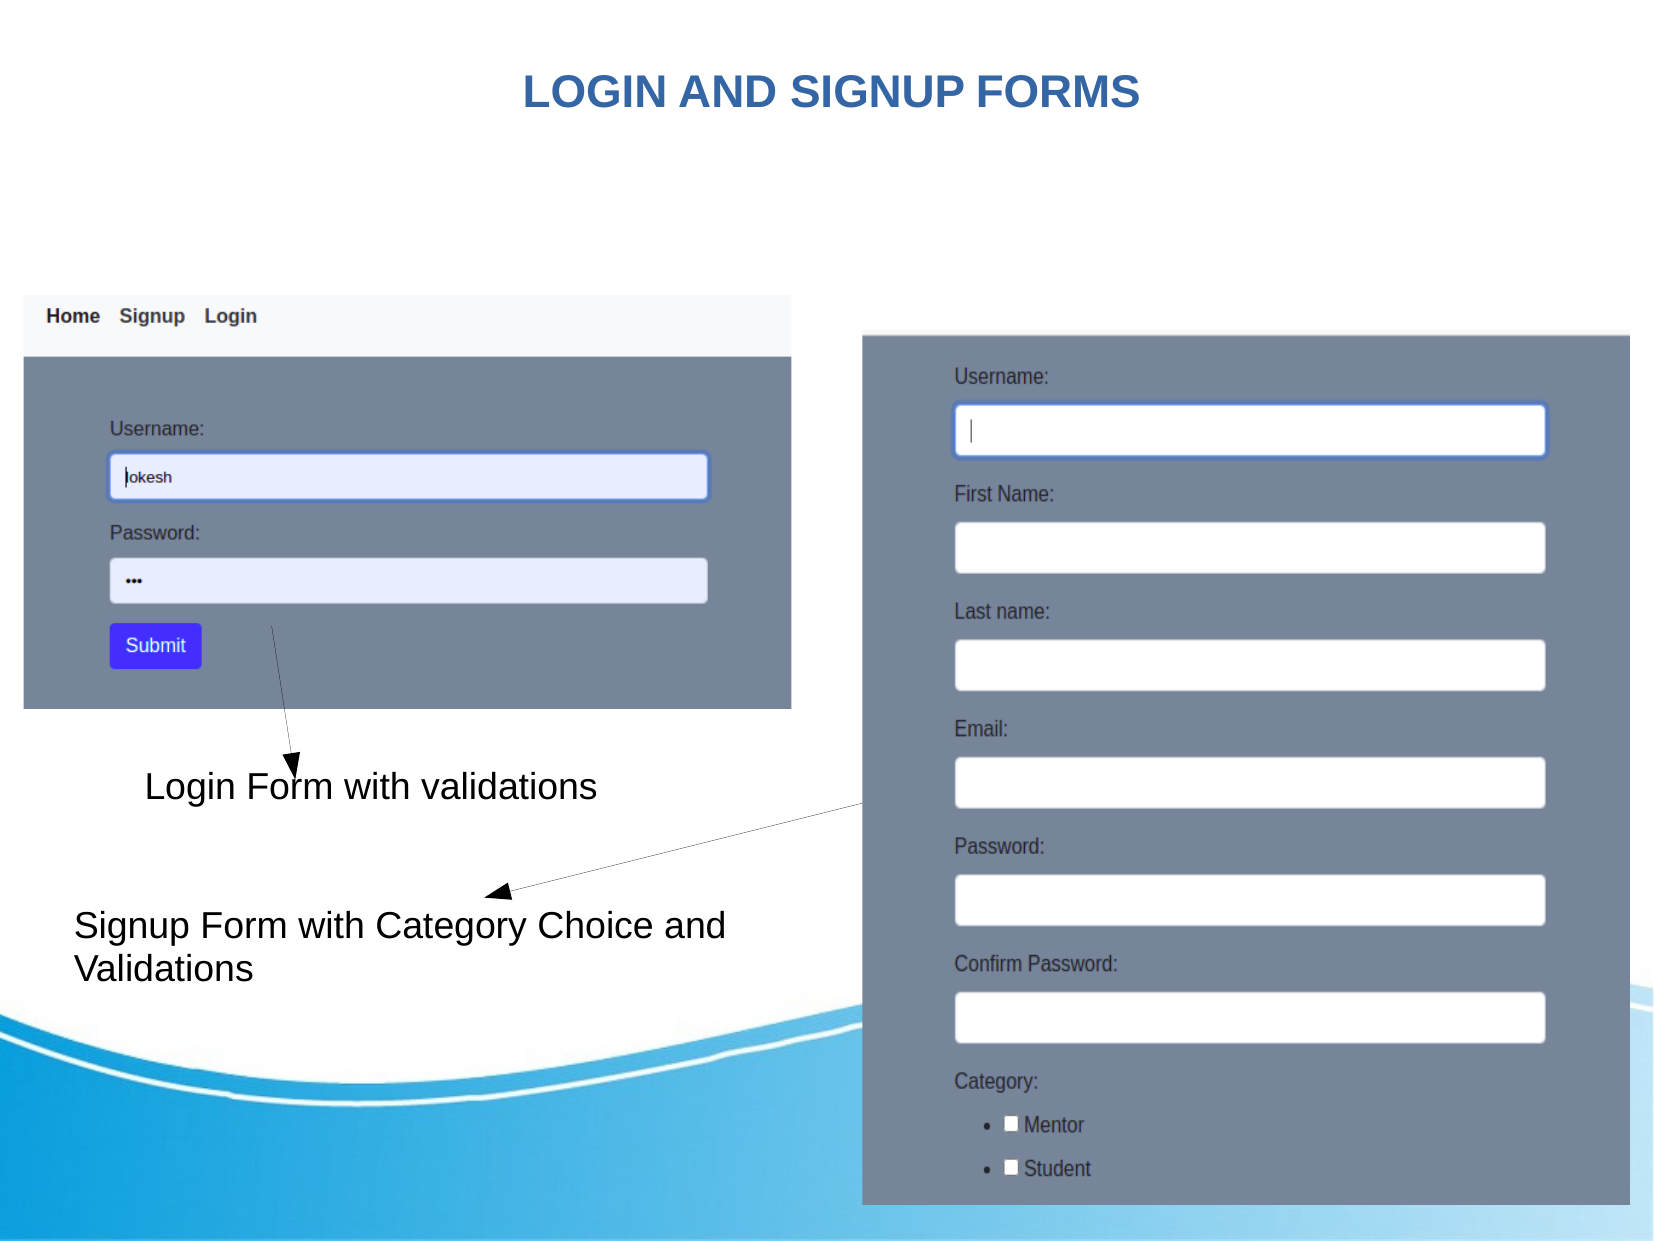

LOGIN AND SIGNUP FORMS
Login Form with validations
Signup Form with Category Choice and Validations